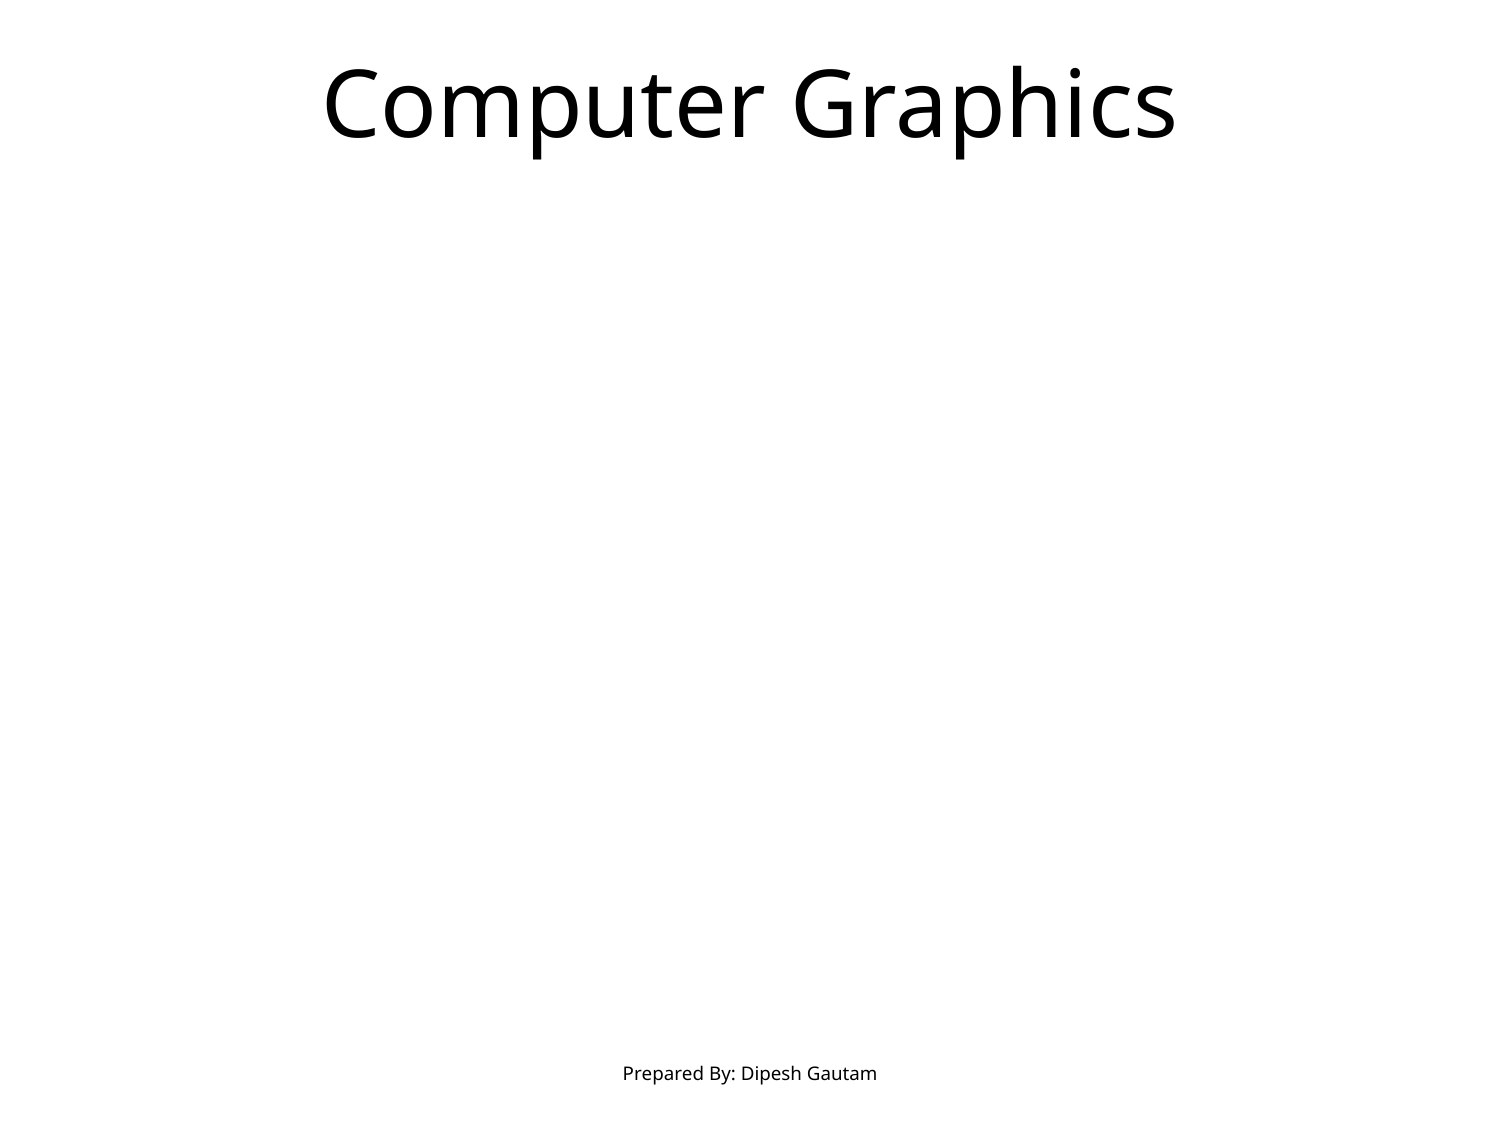

# Computer Graphics
Prepared By: Dipesh Gautam